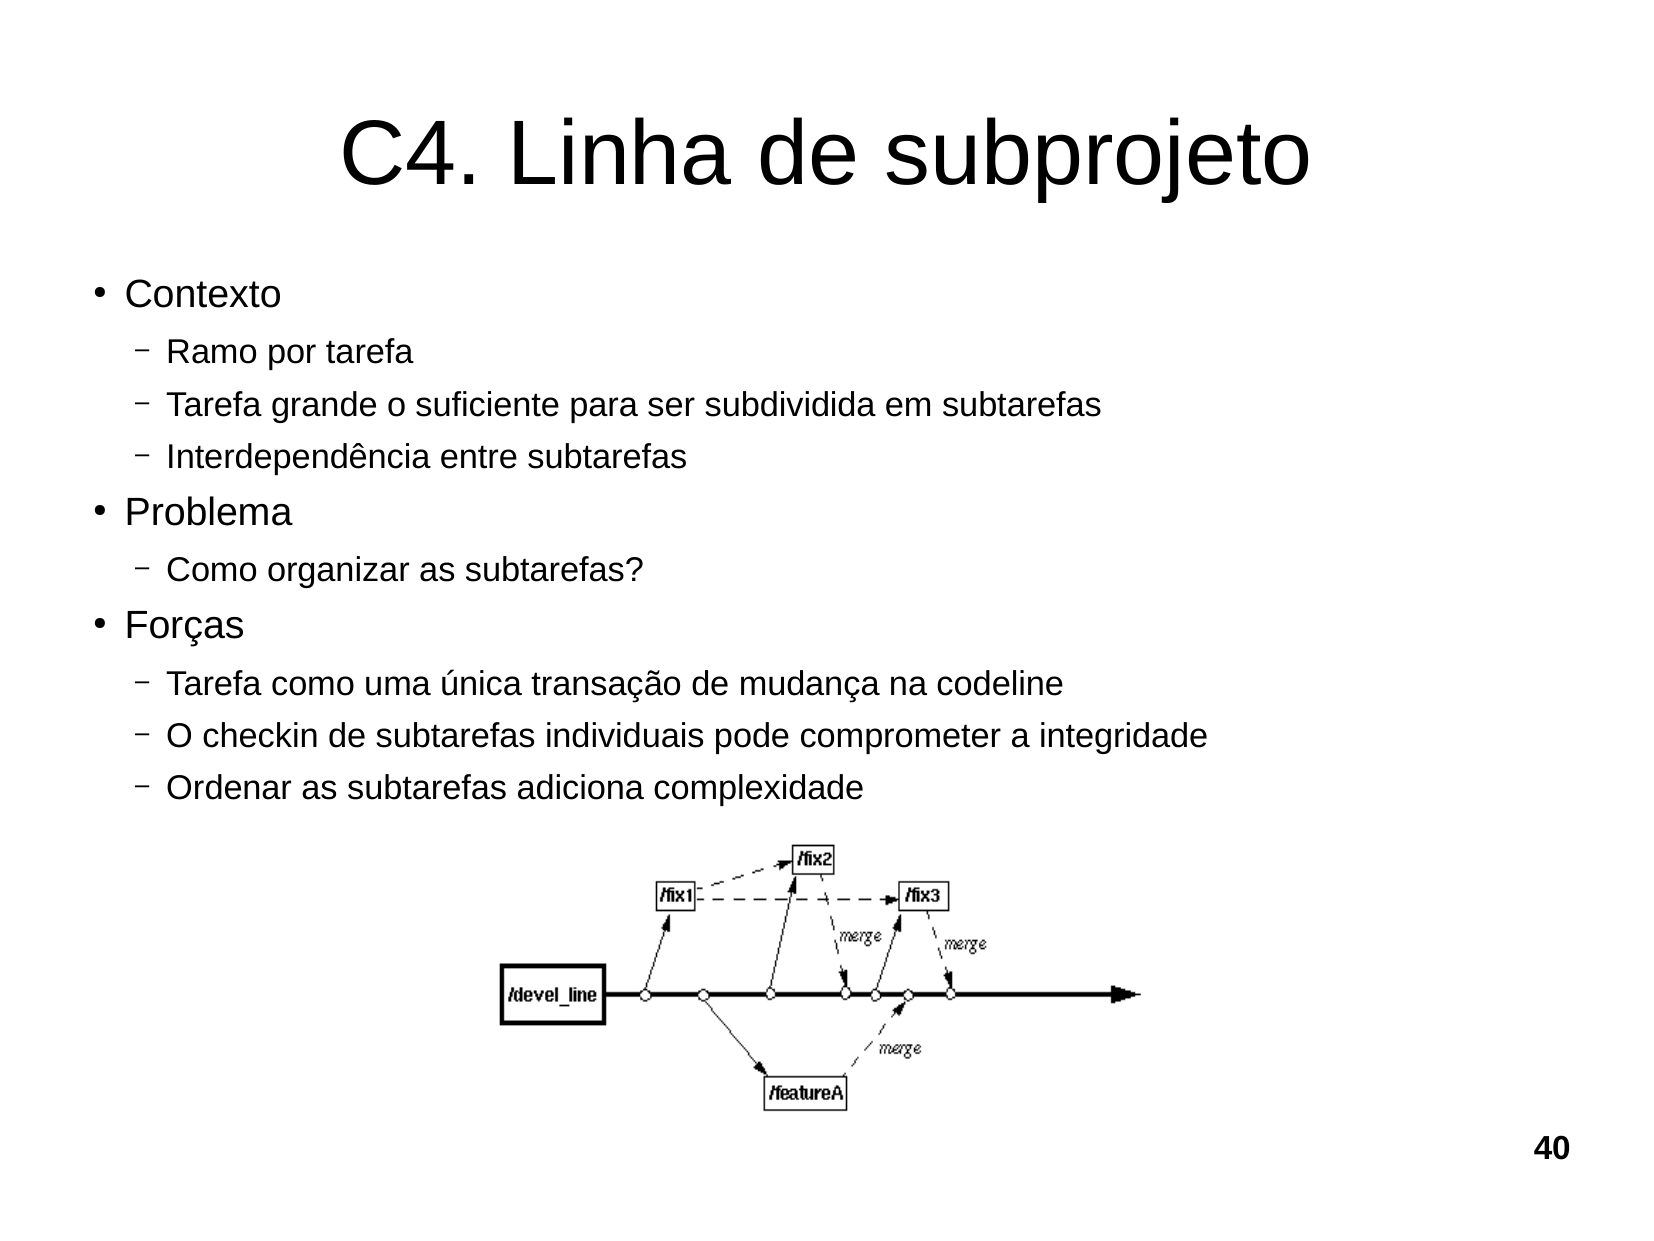

# C4. Linha de subprojeto
Contexto
Ramo por tarefa
Tarefa grande o suficiente para ser subdividida em subtarefas
Interdependência entre subtarefas
Problema
Como organizar as subtarefas?
Forças
Tarefa como uma única transação de mudança na codeline
O checkin de subtarefas individuais pode comprometer a integridade
Ordenar as subtarefas adiciona complexidade
40